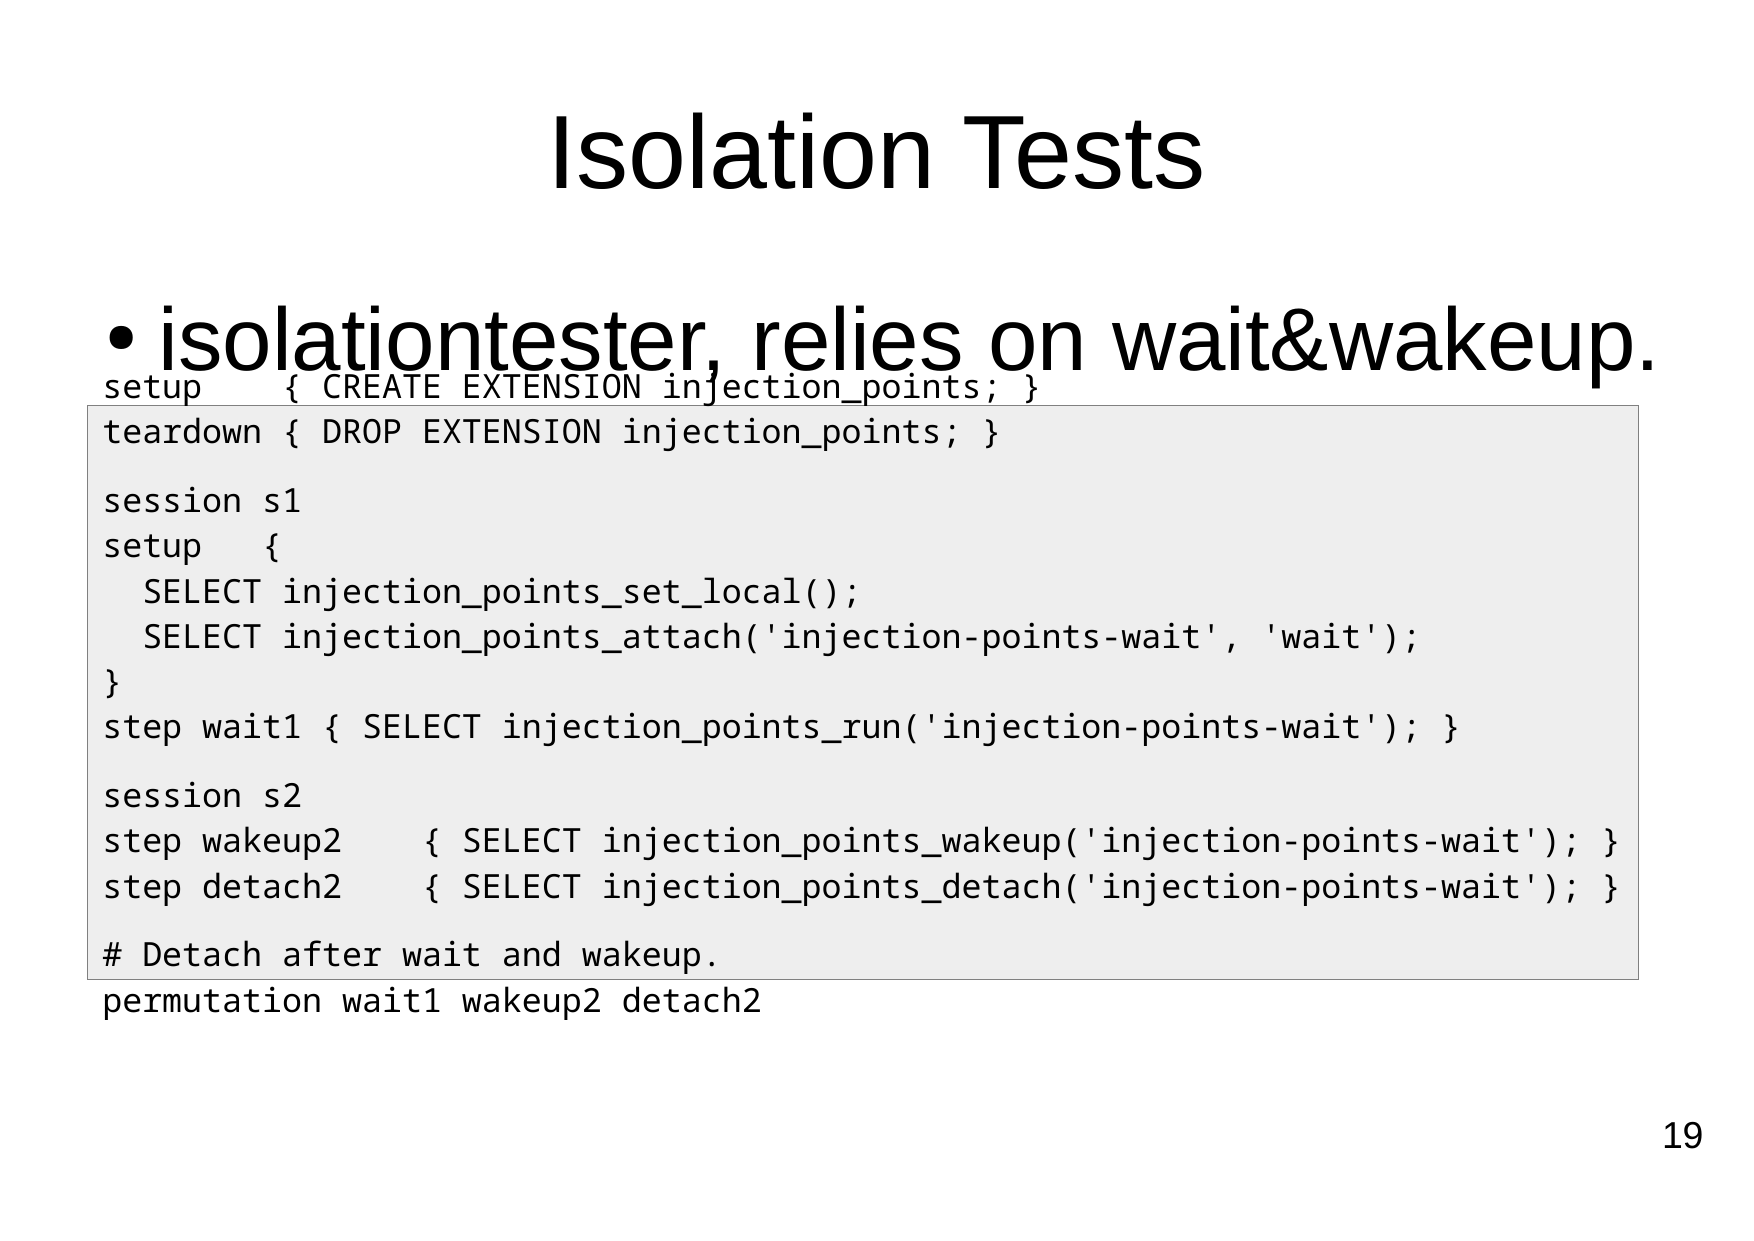

# Isolation Tests
isolationtester, relies on wait&wakeup.
setup { CREATE EXTENSION injection_points; }
teardown { DROP EXTENSION injection_points; }
session s1
setup {
 SELECT injection_points_set_local();
 SELECT injection_points_attach('injection-points-wait', 'wait');
}
step wait1 { SELECT injection_points_run('injection-points-wait'); }
session s2
step wakeup2 { SELECT injection_points_wakeup('injection-points-wait'); }
step detach2 { SELECT injection_points_detach('injection-points-wait'); }
# Detach after wait and wakeup. permutation wait1 wakeup2 detach2